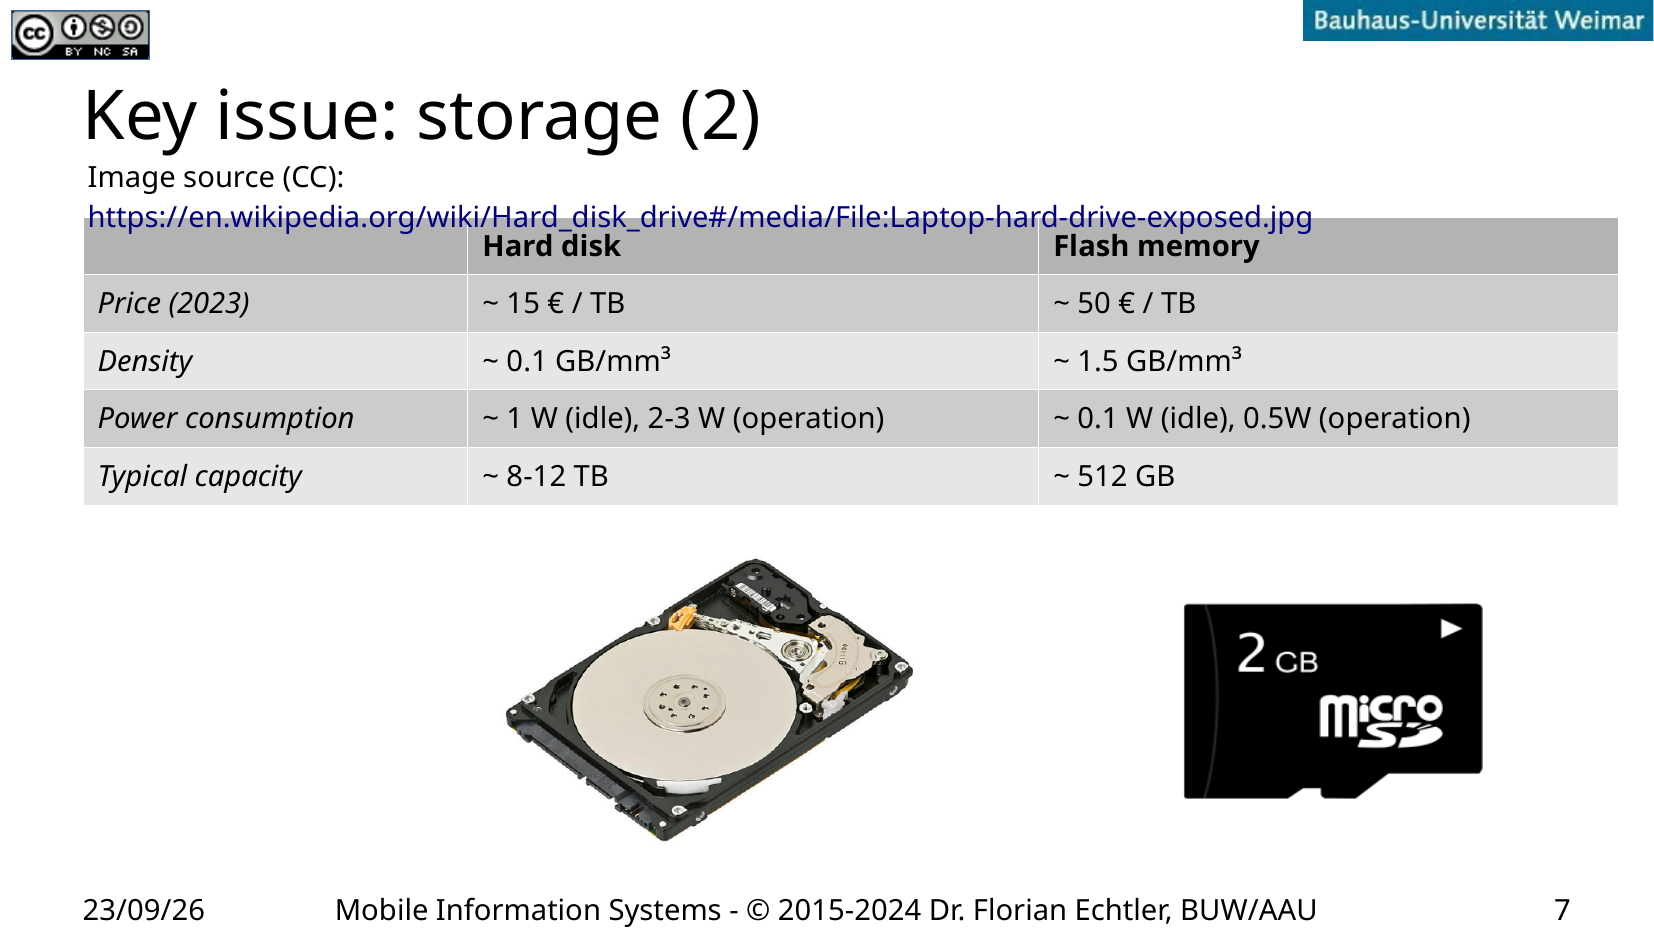

# Key issue: storage (2)
Image source (CC): https://en.wikipedia.org/wiki/Hard_disk_drive#/media/File:Laptop-hard-drive-exposed.jpg
| | Hard disk | Flash memory |
| --- | --- | --- |
| Price (2023) | ~ 15 € / TB | ~ 50 € / TB |
| Density | ~ 0.1 GB/mm³ | ~ 1.5 GB/mm³ |
| Power consumption | ~ 1 W (idle), 2-3 W (operation) | ~ 0.1 W (idle), 0.5W (operation) |
| Typical capacity | ~ 8-12 TB | ~ 512 GB |
Mobile Information Systems - © 2015-2024 Dr. Florian Echtler, BUW/AAU
7